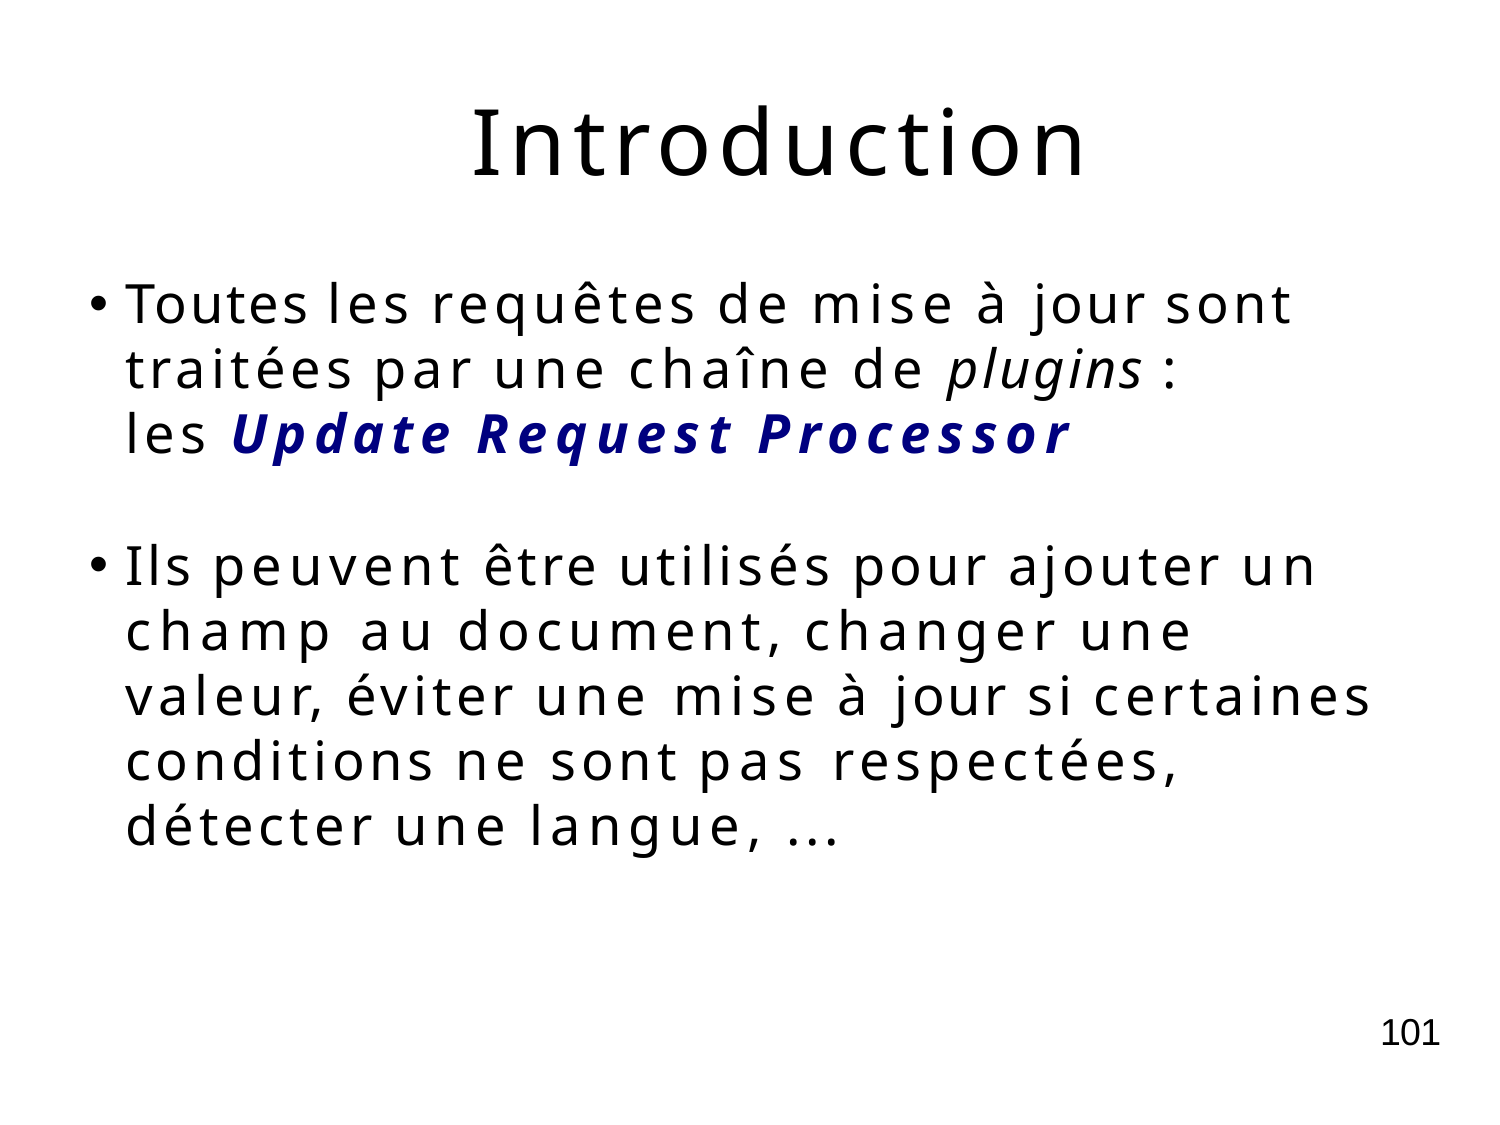

# Introduction
Toutes les requêtes de mise à jour sont traitées par une chaîne de plugins :
les Update Request Processor
Ils peuvent être utilisés pour ajouter un champ au document, changer une valeur, éviter une mise à jour si certaines conditions ne sont pas respectées, détecter une langue, ...
101